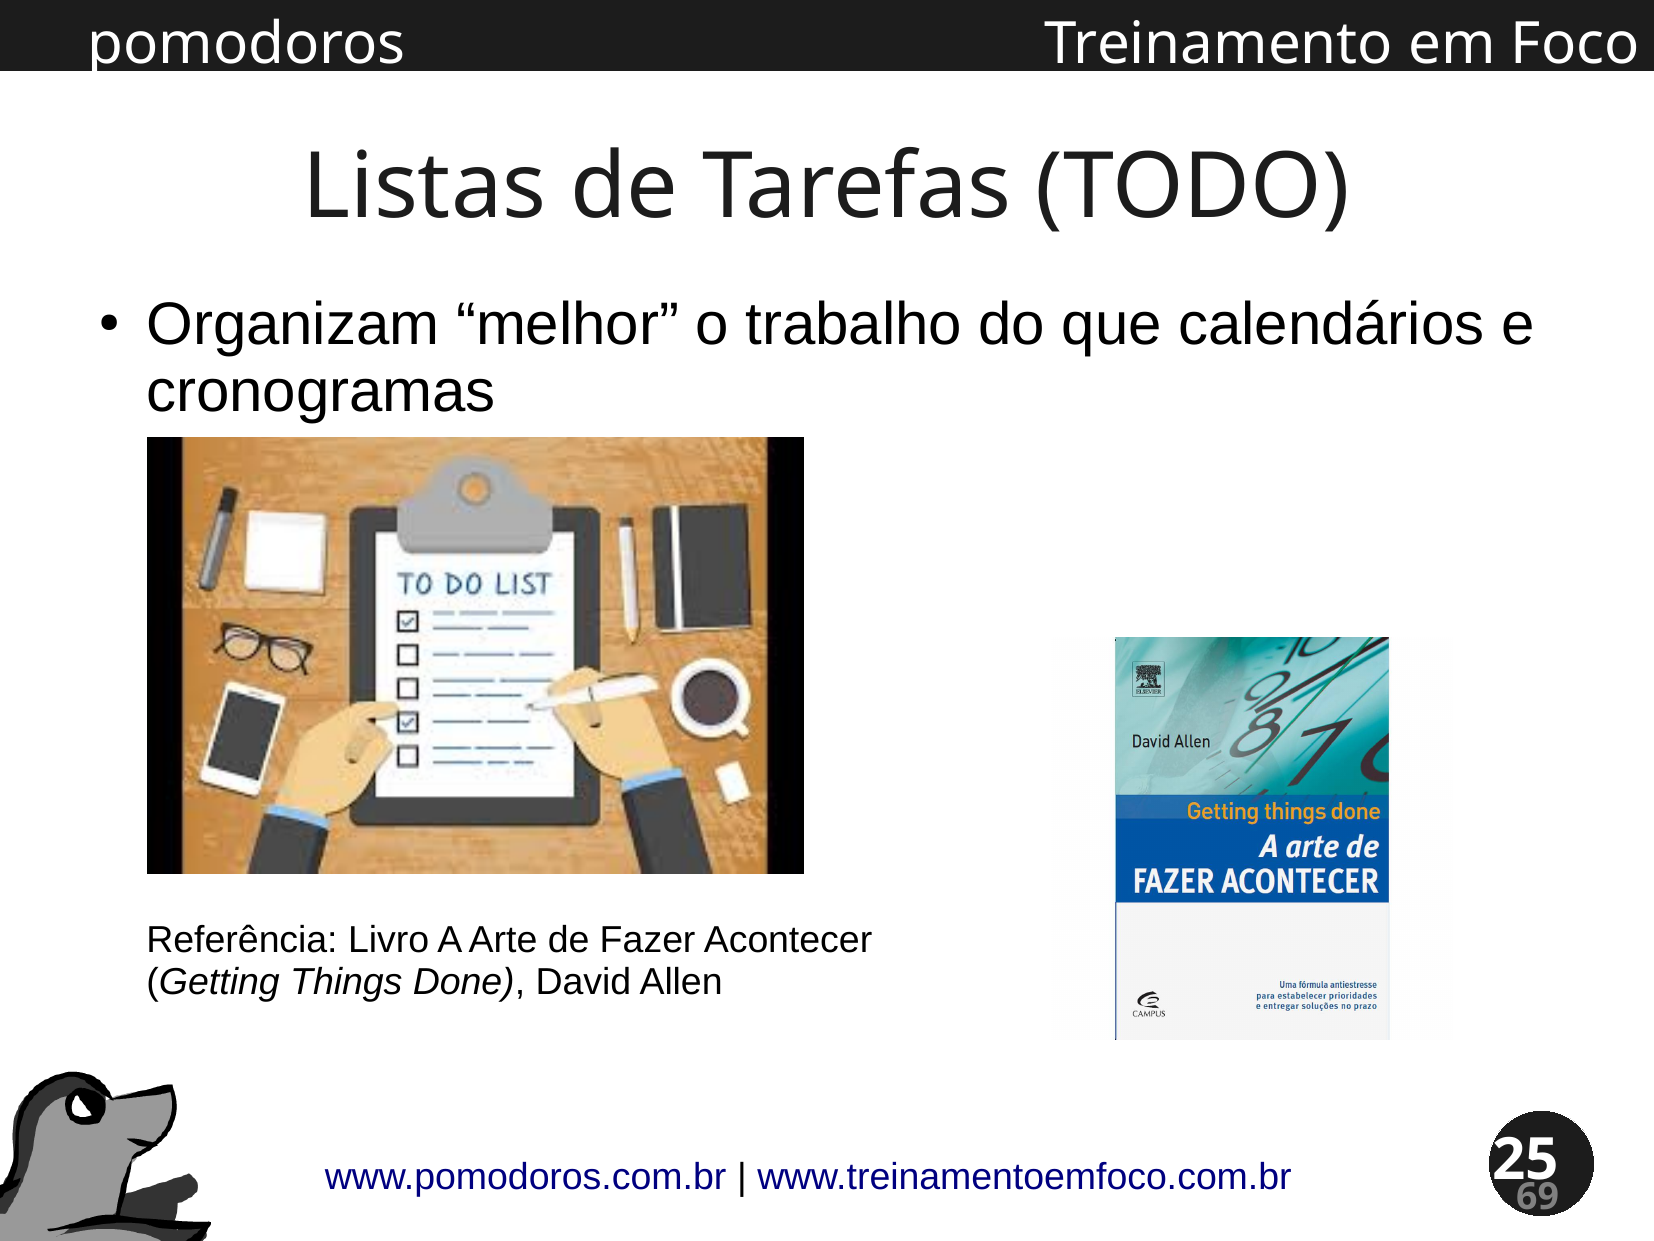

# Listas de Tarefas (TODO)
Organizam “melhor” o trabalho do que calendários e cronogramas
Referência: Livro A Arte de Fazer Acontecer
(Getting Things Done), David Allen